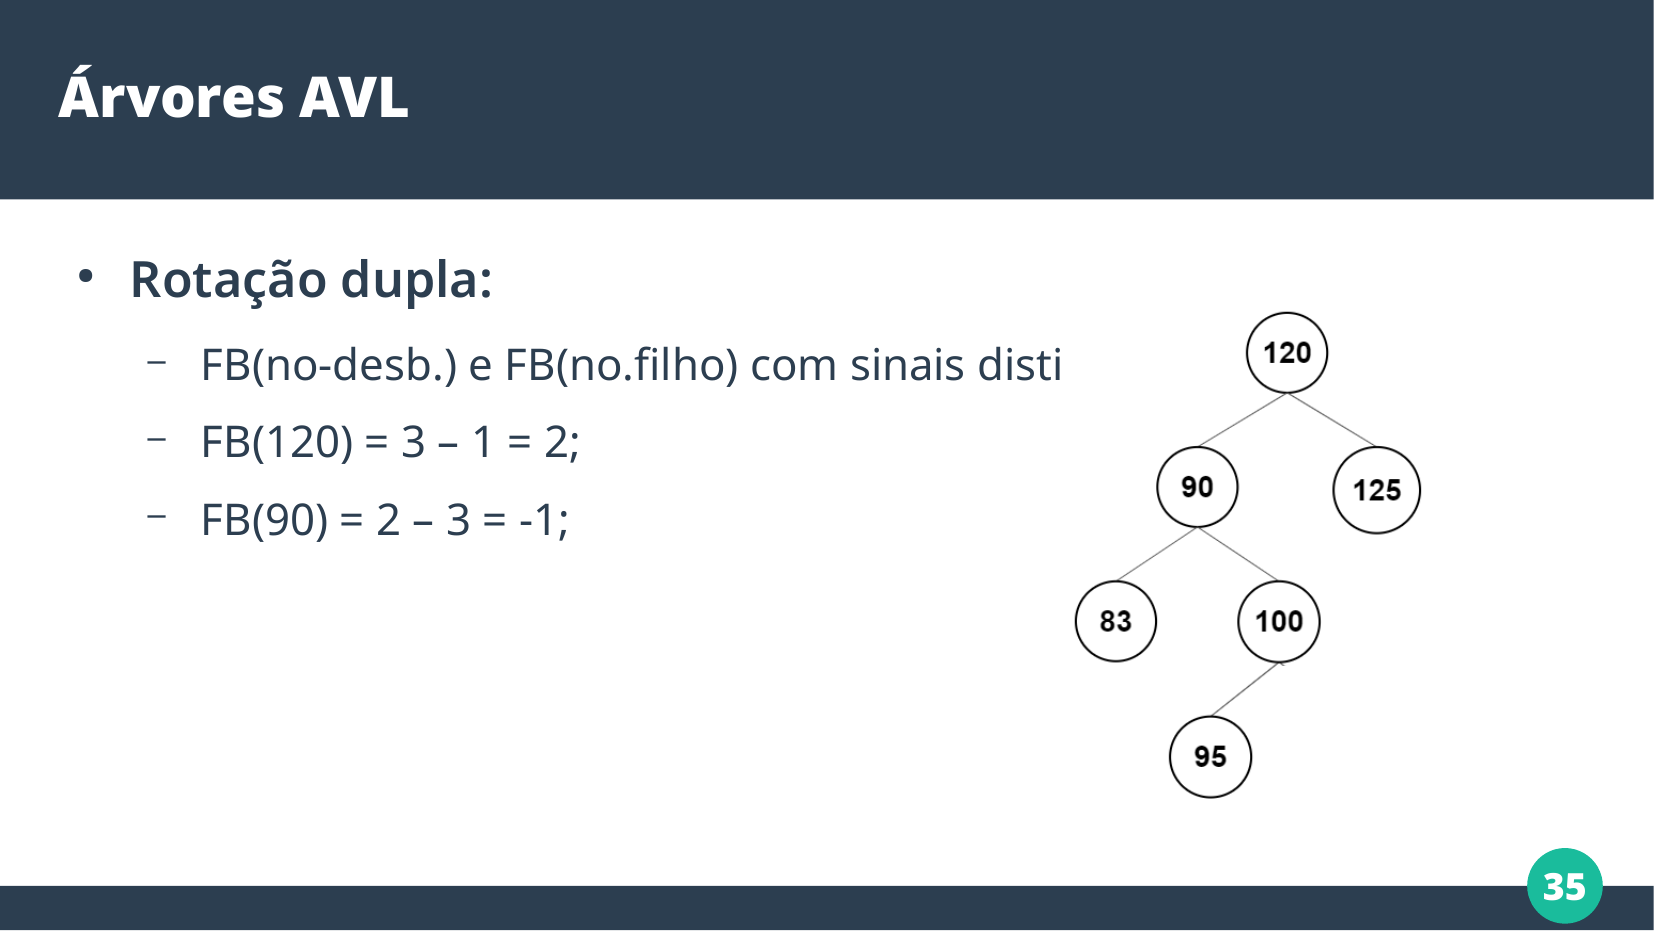

# Árvores AVL
Rotação dupla:
FB(no-desb.) e FB(no.filho) com sinais distintos;
FB(120) = 3 – 1 = 2;
FB(90) = 2 – 3 = -1;